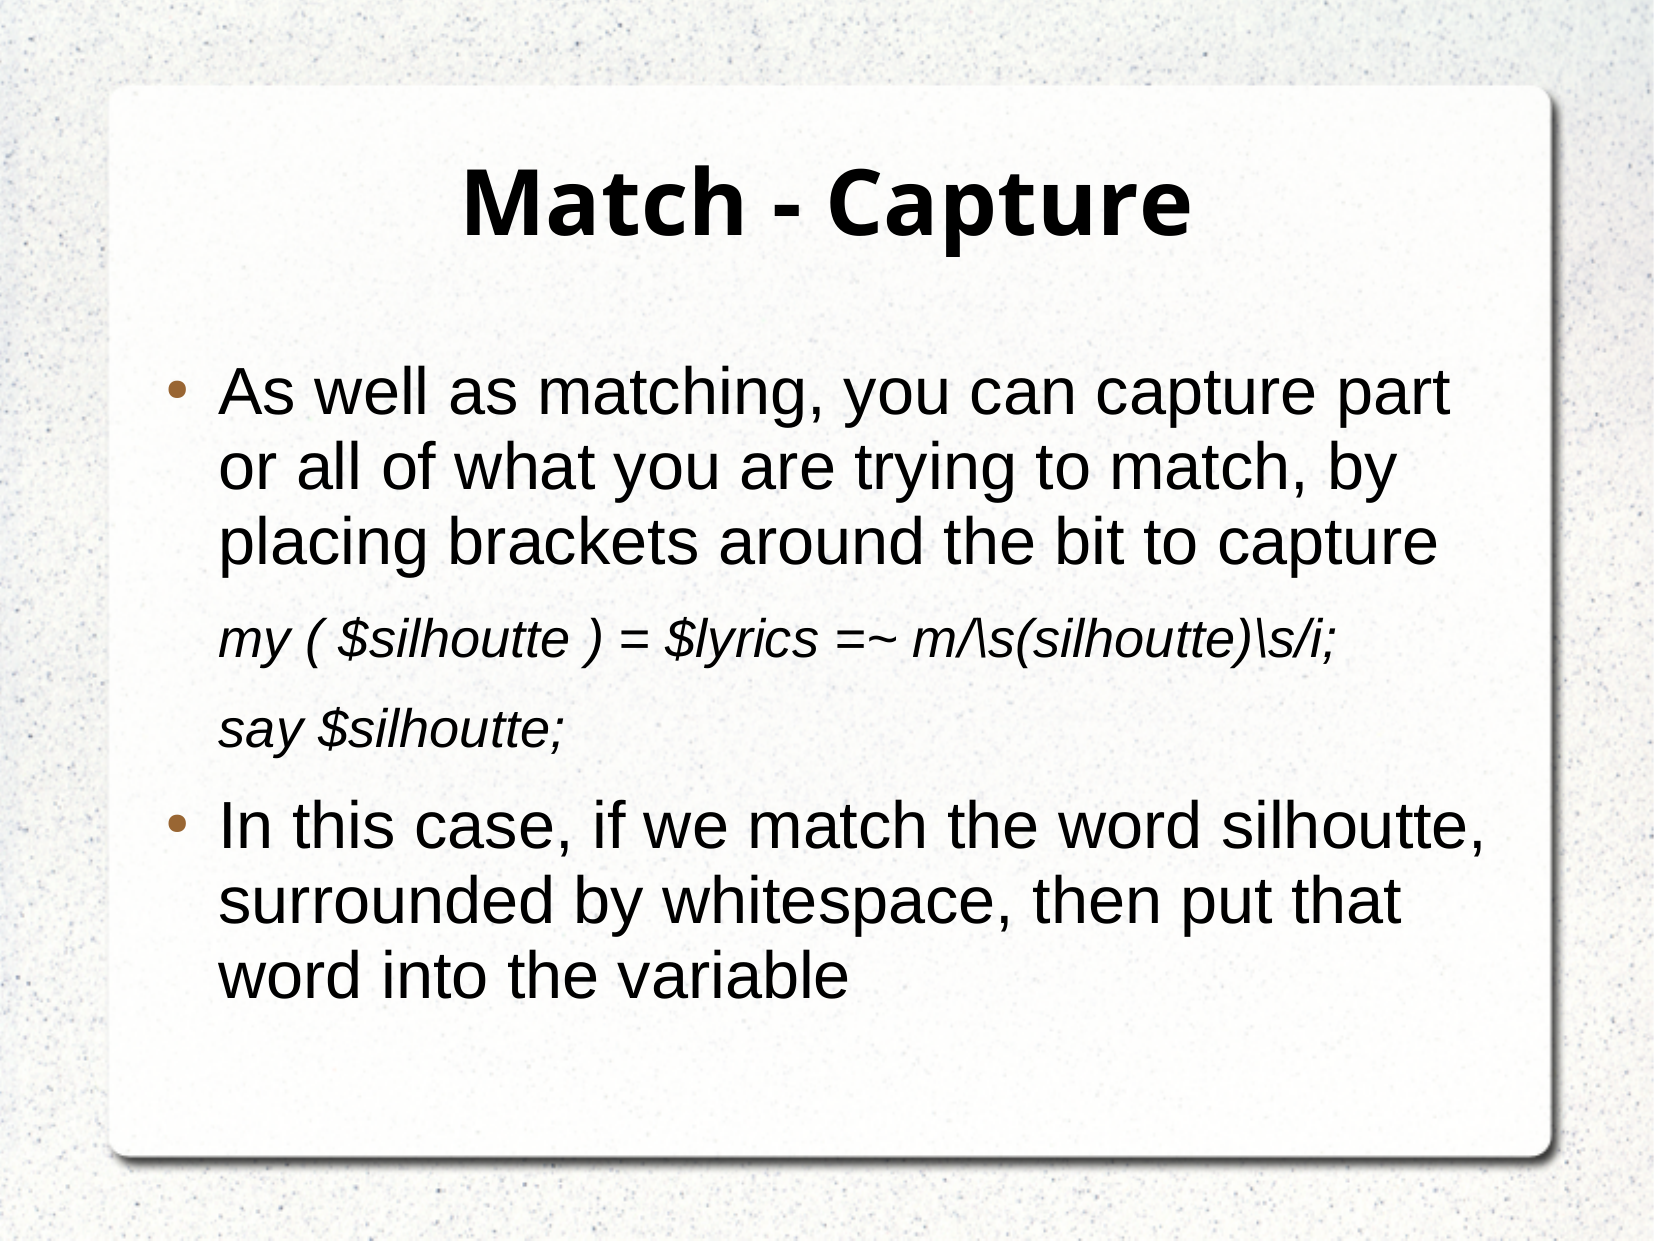

# Match - Capture
As well as matching, you can capture part or all of what you are trying to match, by placing brackets around the bit to capture
my ( $silhoutte ) = $lyrics =~ m/\s(silhoutte)\s/i;
say $silhoutte;
In this case, if we match the word silhoutte, surrounded by whitespace, then put that word into the variable